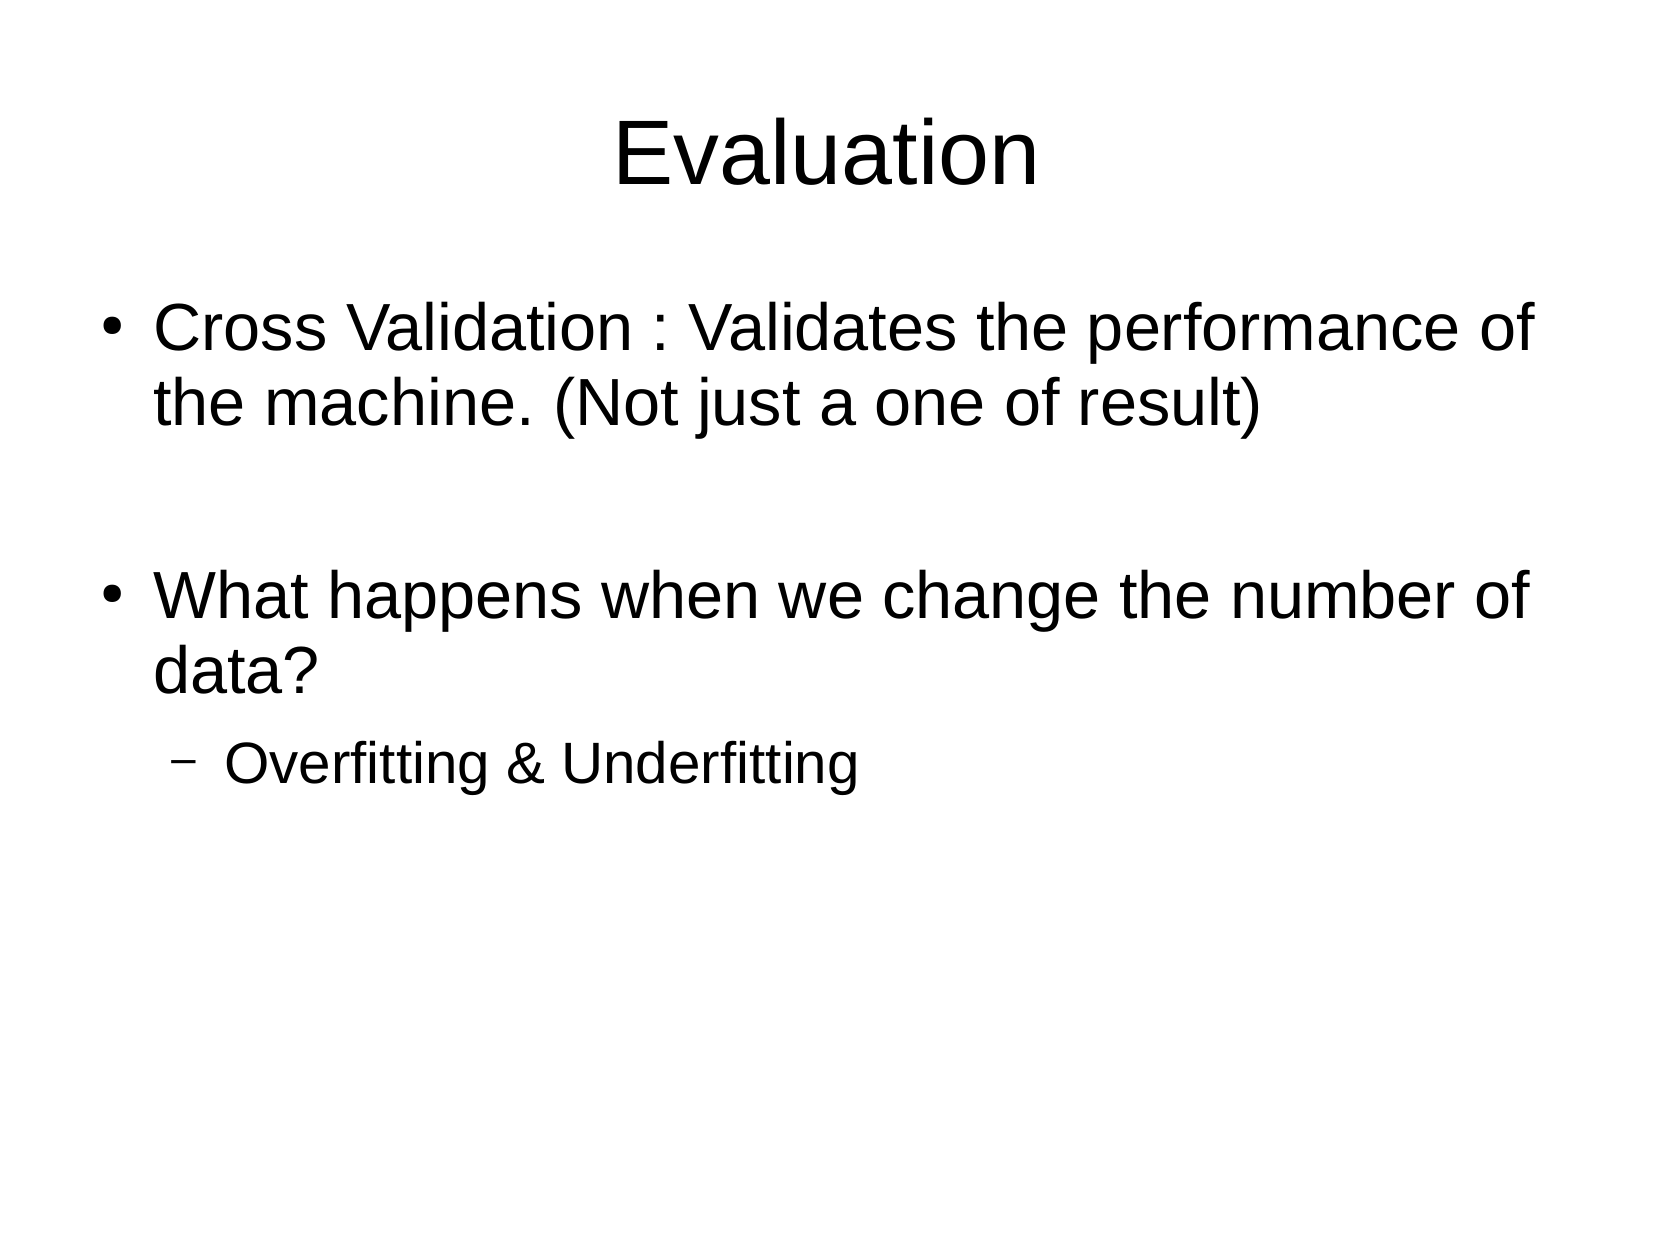

# Evaluation
Cross Validation : Validates the performance of the machine. (Not just a one of result)
What happens when we change the number of data?
Overfitting & Underfitting